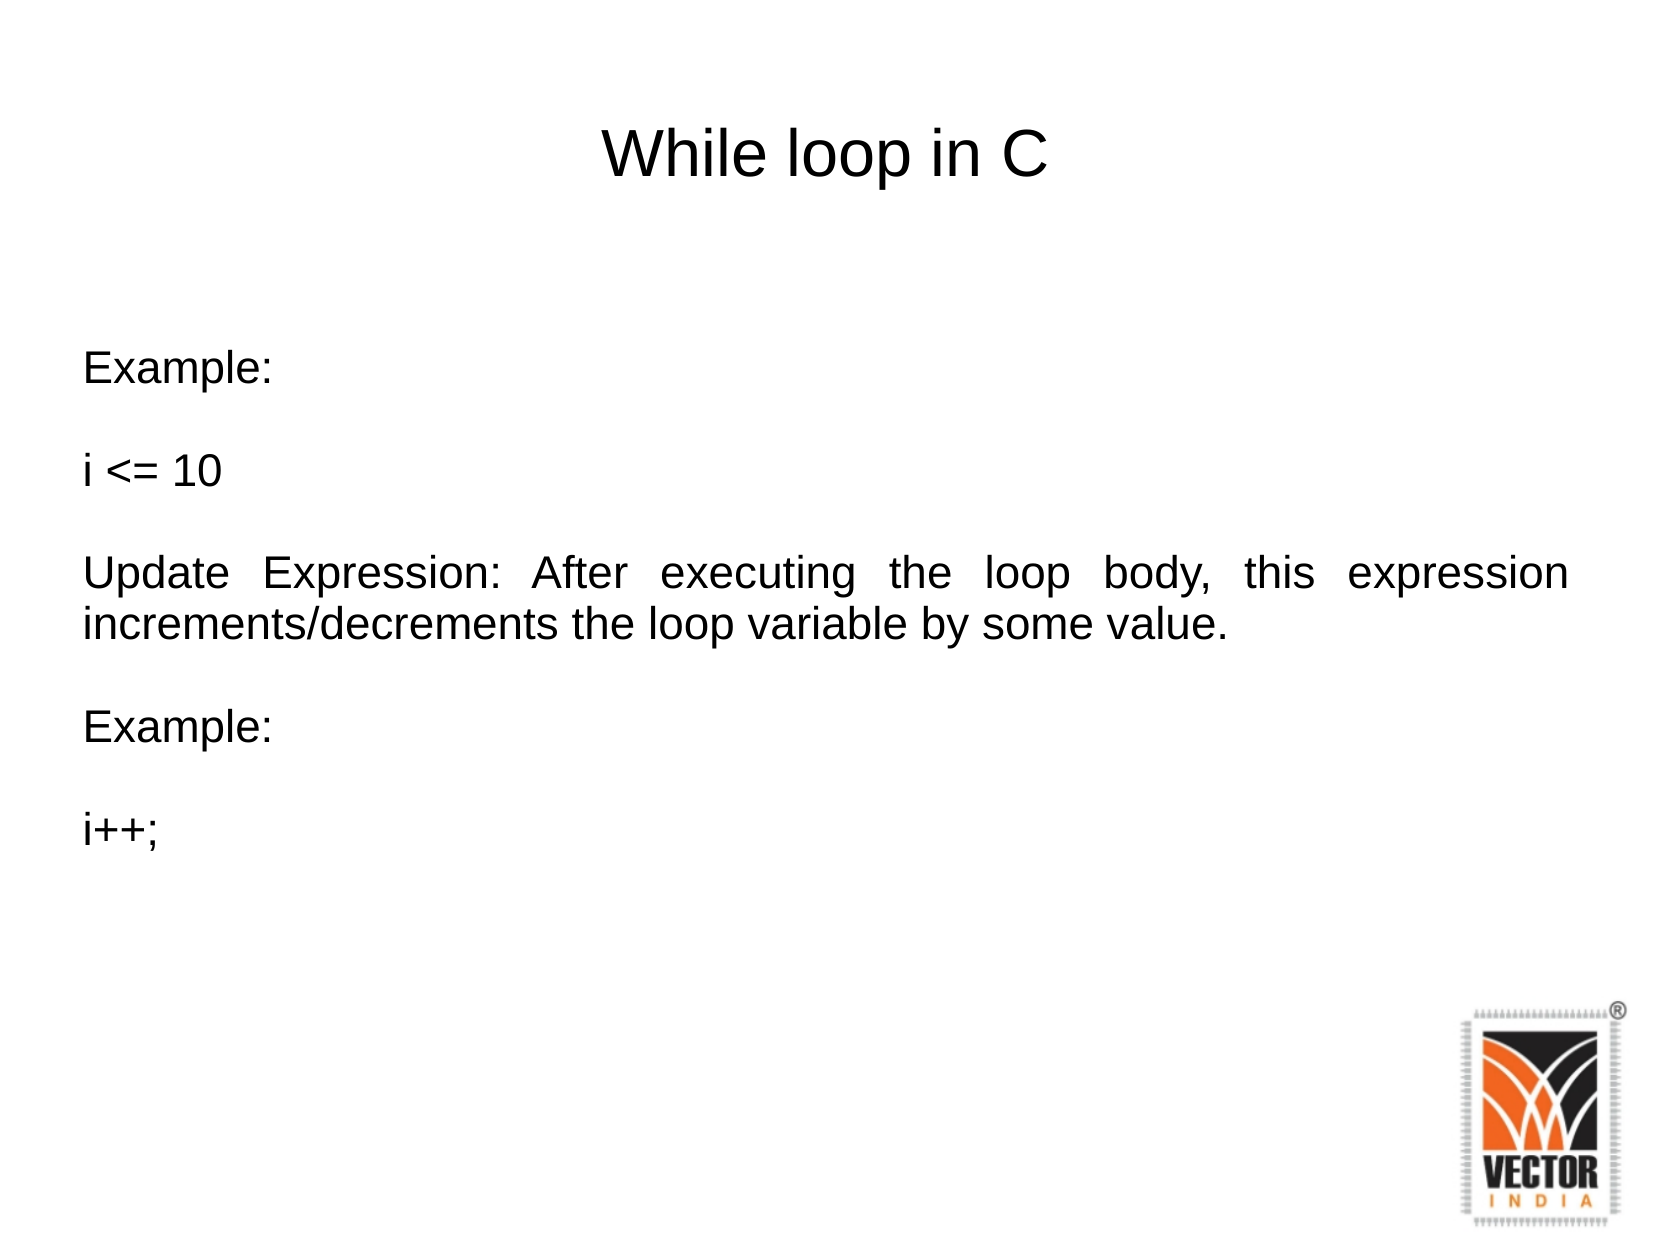

Example:
i <= 10
Update Expression: After executing the loop body, this expression increments/decrements the loop variable by some value.
Example:
i++;
# While loop in C